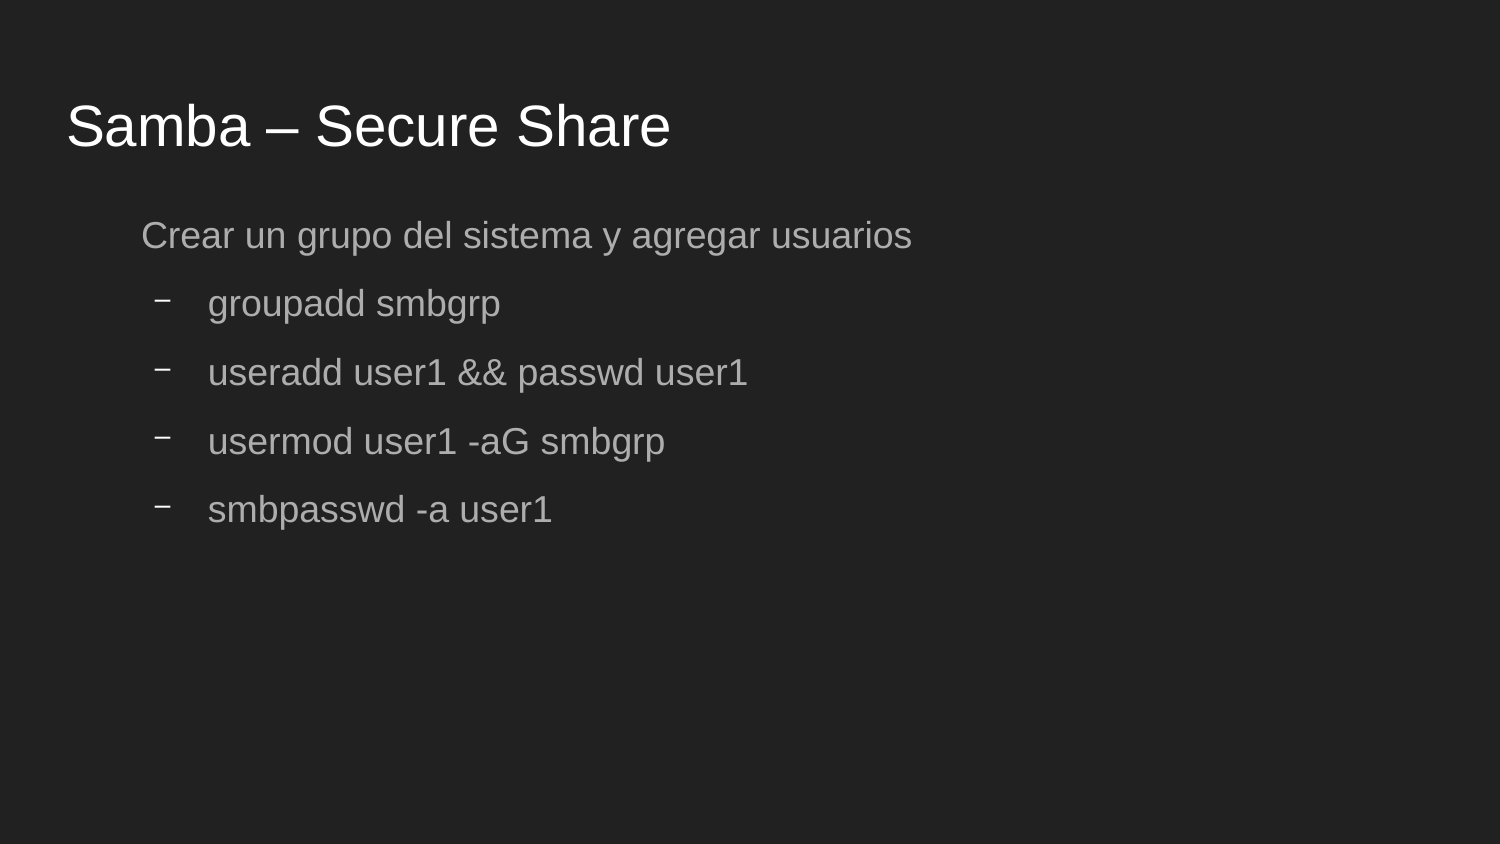

# Samba – Secure Share
Crear un grupo del sistema y agregar usuarios
groupadd smbgrp
useradd user1 && passwd user1
usermod user1 -aG smbgrp
smbpasswd -a user1